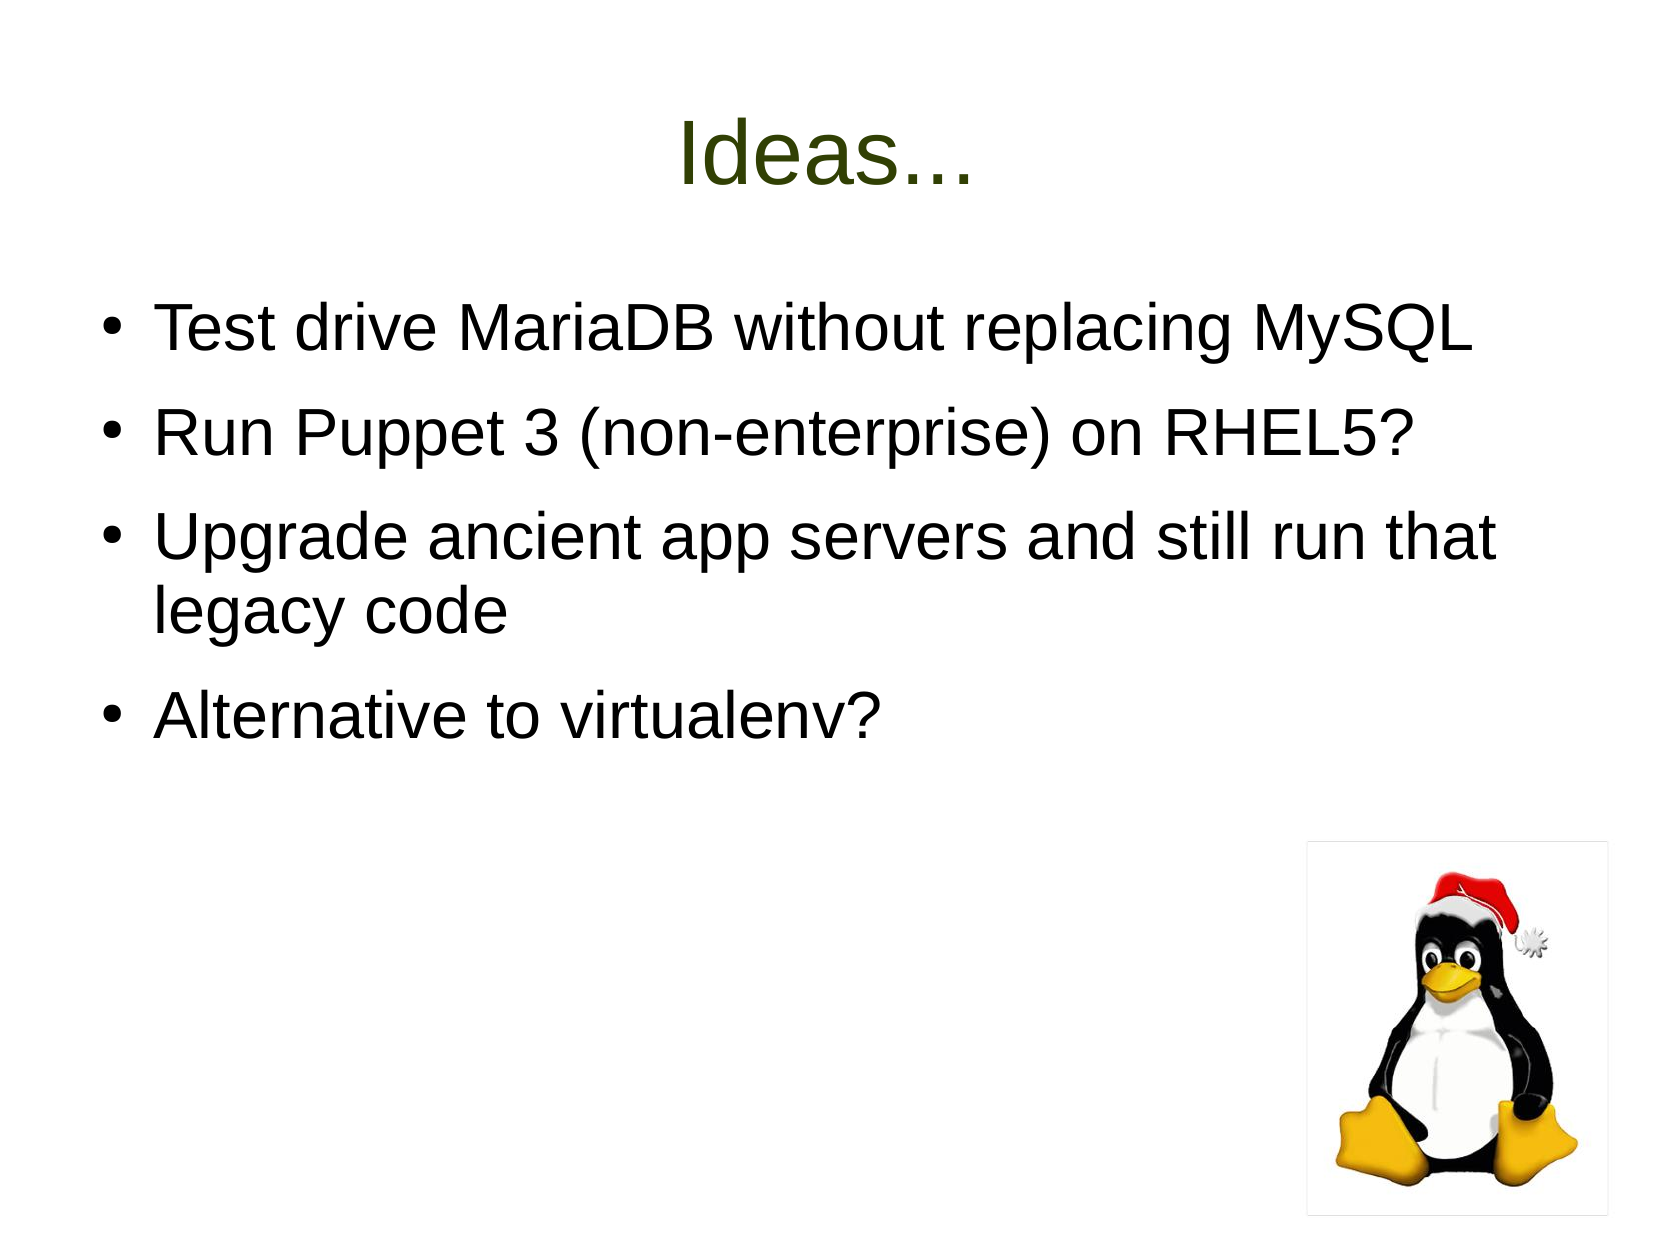

# Ideas...
Test drive MariaDB without replacing MySQL
Run Puppet 3 (non-enterprise) on RHEL5?
Upgrade ancient app servers and still run that legacy code
Alternative to virtualenv?